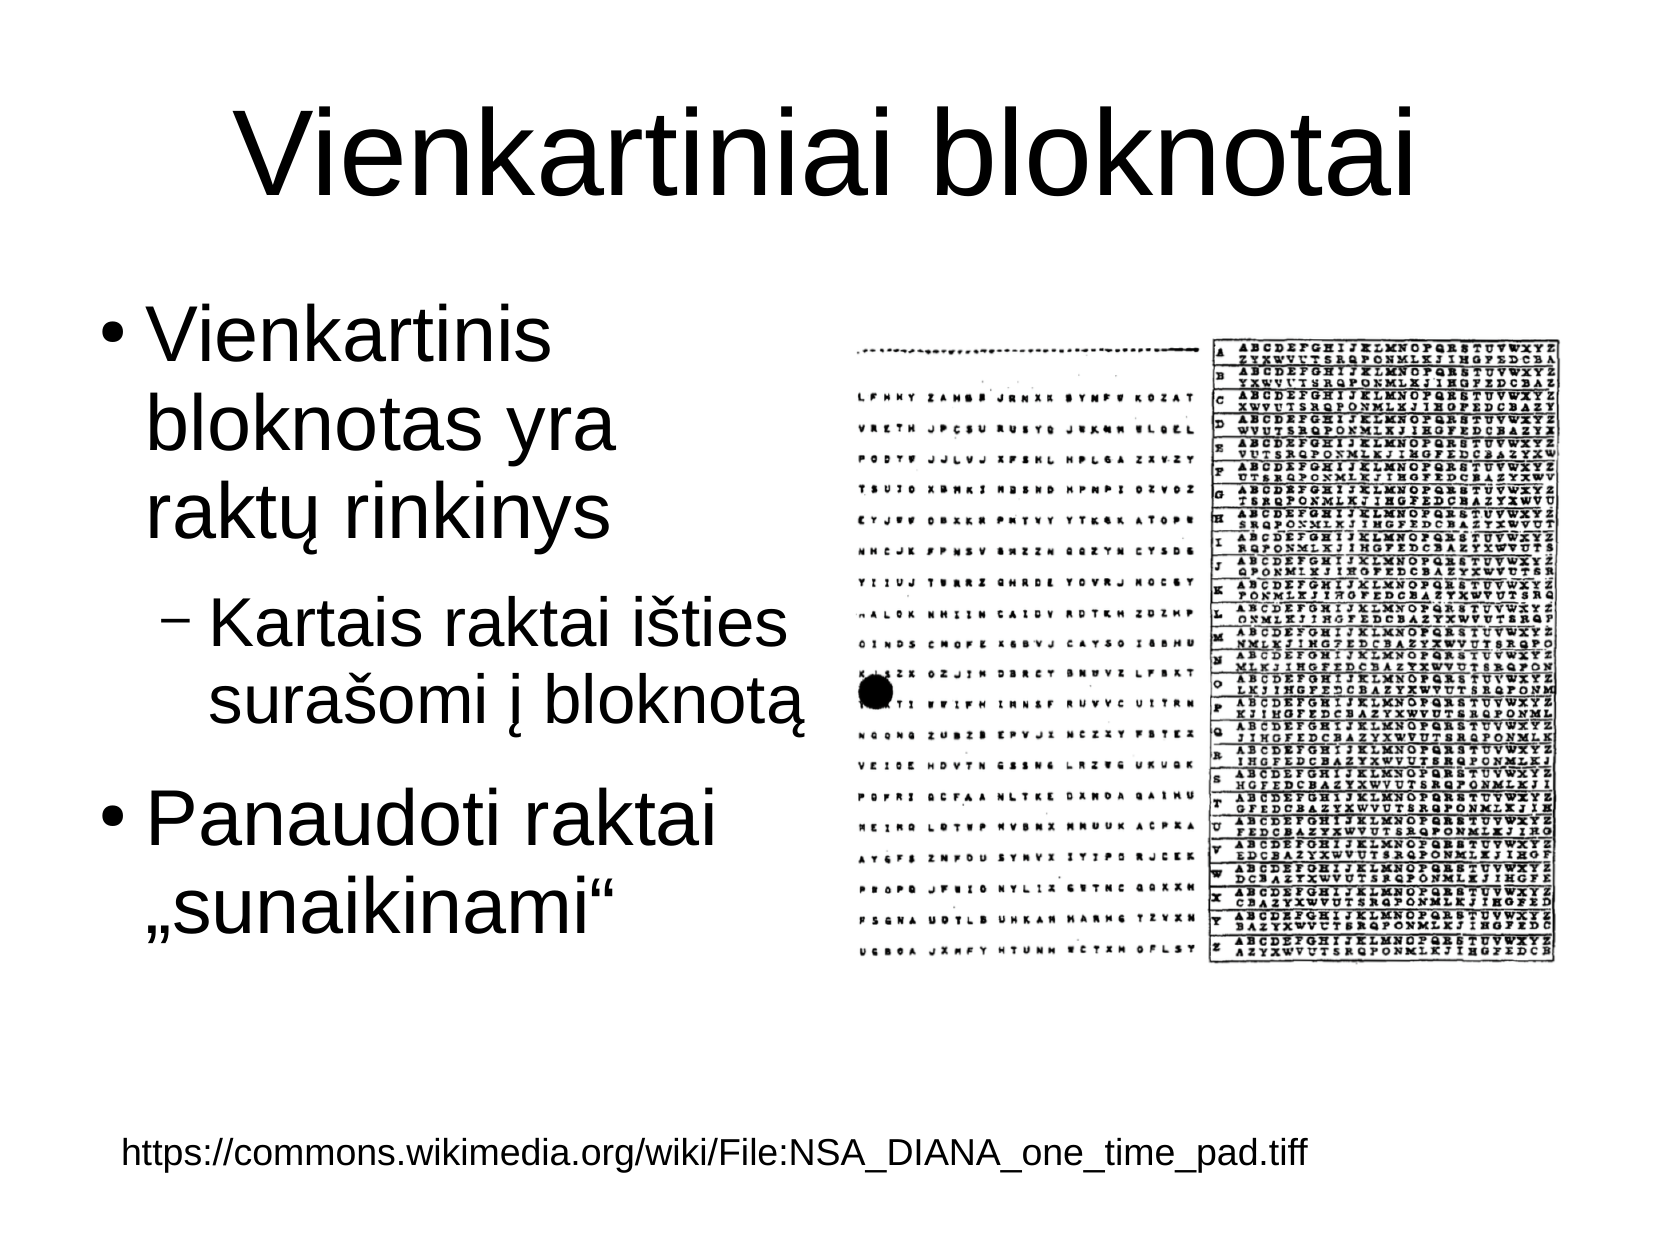

# Vienkartiniai bloknotai
Vienkartinis bloknotas yra raktų rinkinys
Kartais raktai išties surašomi į bloknotą
Panaudoti raktai „sunaikinami“
https://commons.wikimedia.org/wiki/File:NSA_DIANA_one_time_pad.tiff